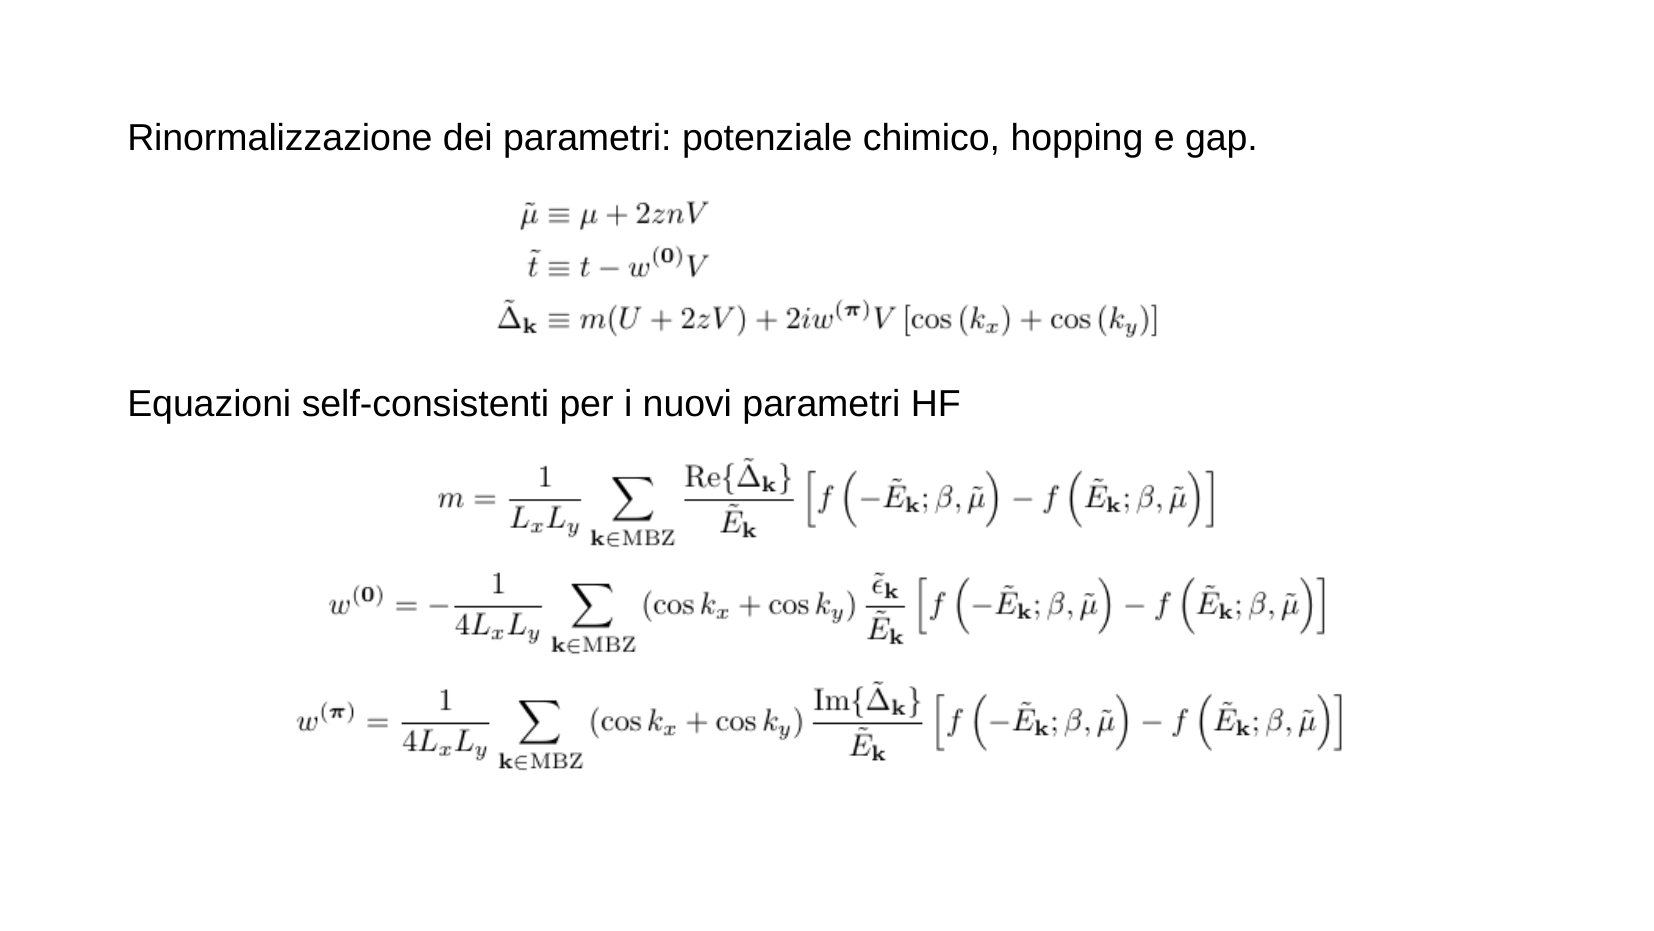

Rinormalizzazione dei parametri: potenziale chimico, hopping e gap.
Equazioni self-consistenti per i nuovi parametri HF